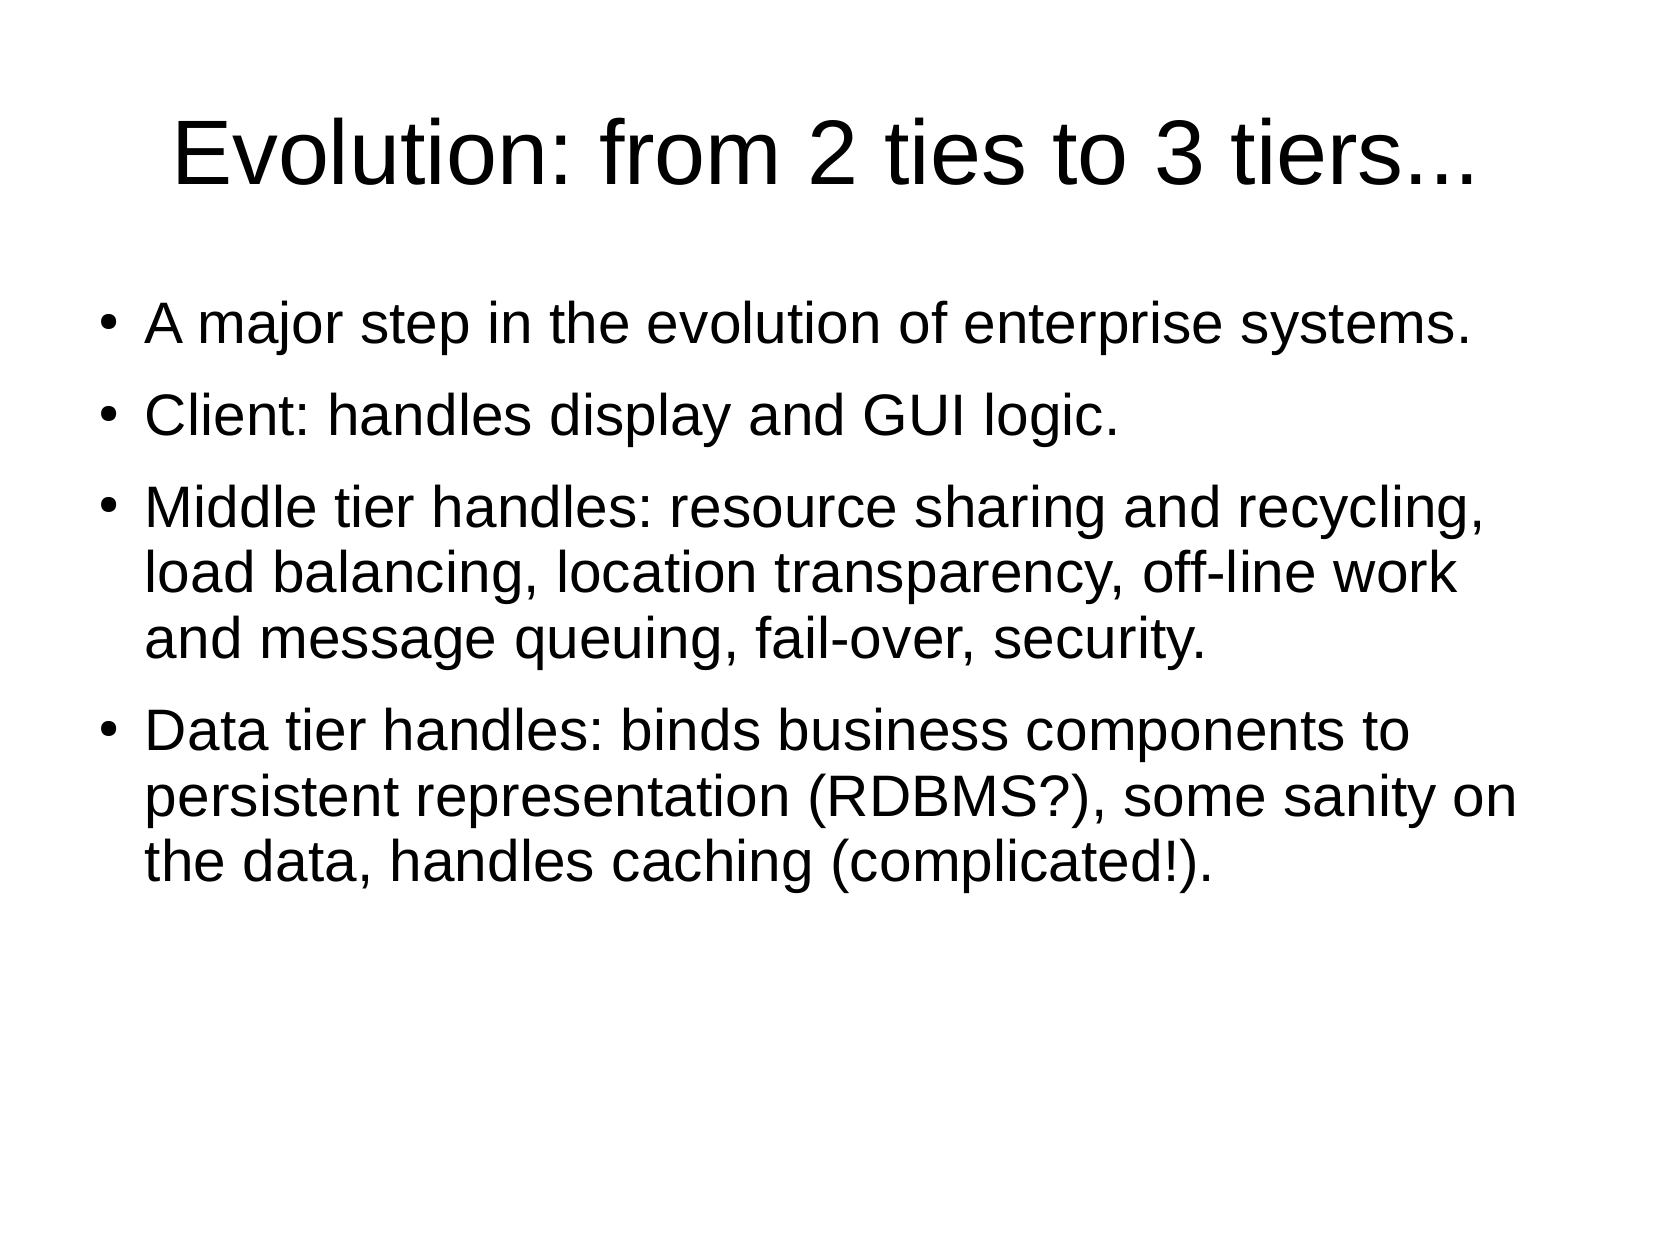

# Evolution: from 2 ties to 3 tiers...
A major step in the evolution of enterprise systems.
Client: handles display and GUI logic.
Middle tier handles: resource sharing and recycling, load balancing, location transparency, off-line work and message queuing, fail-over, security.
Data tier handles: binds business components to persistent representation (RDBMS?), some sanity on the data, handles caching (complicated!).